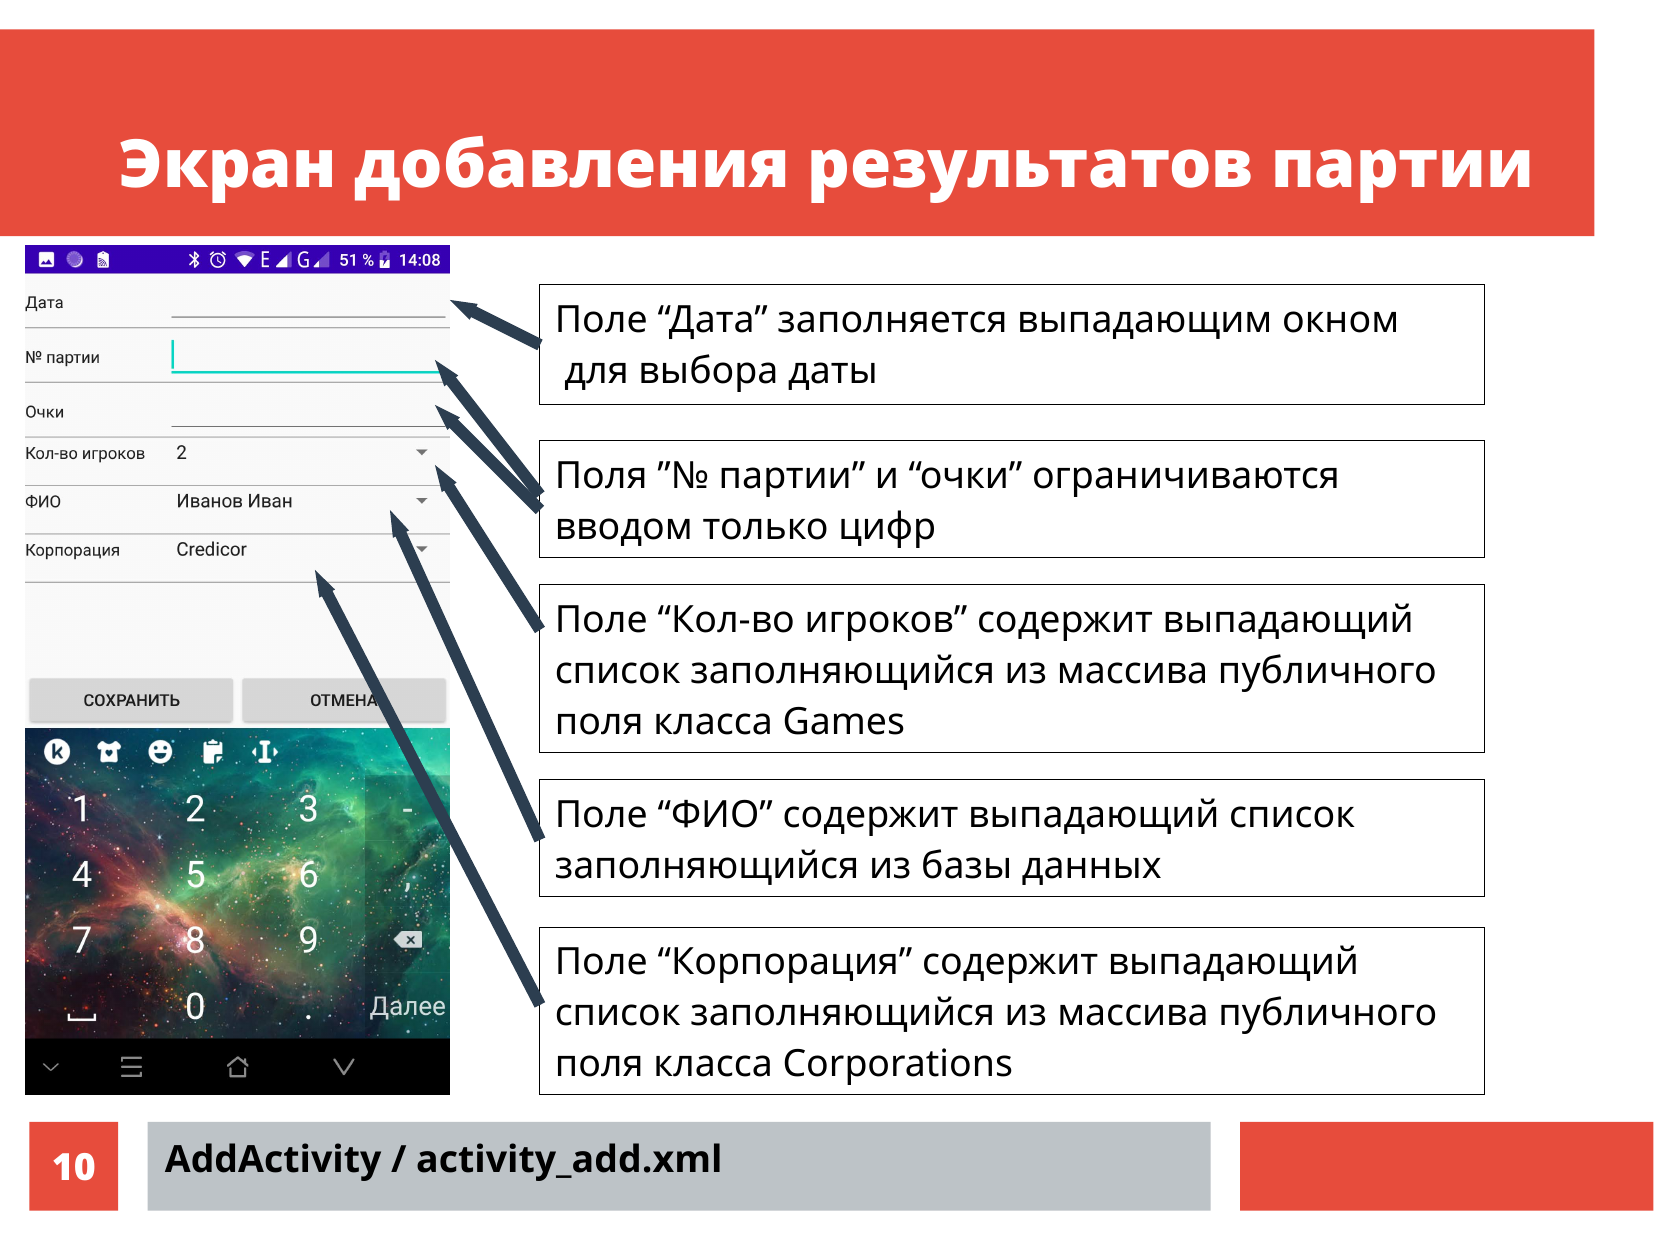

# Экран добавления результатов партии
Поле “Дата” заполняется выпадающим окном
 для выбора даты
Поля ”№ партии” и “очки” ограничиваются вводом только цифр
Поле “Кол-во игроков” содержит выпадающий список заполняющийся из массива публичного поля класса Games
Поле “ФИО” содержит выпадающий список заполняющийся из базы данных
Поле “Корпорация” содержит выпадающий список заполняющийся из массива публичного поля класса Corporations
10
AddActivity / activity_add.xml